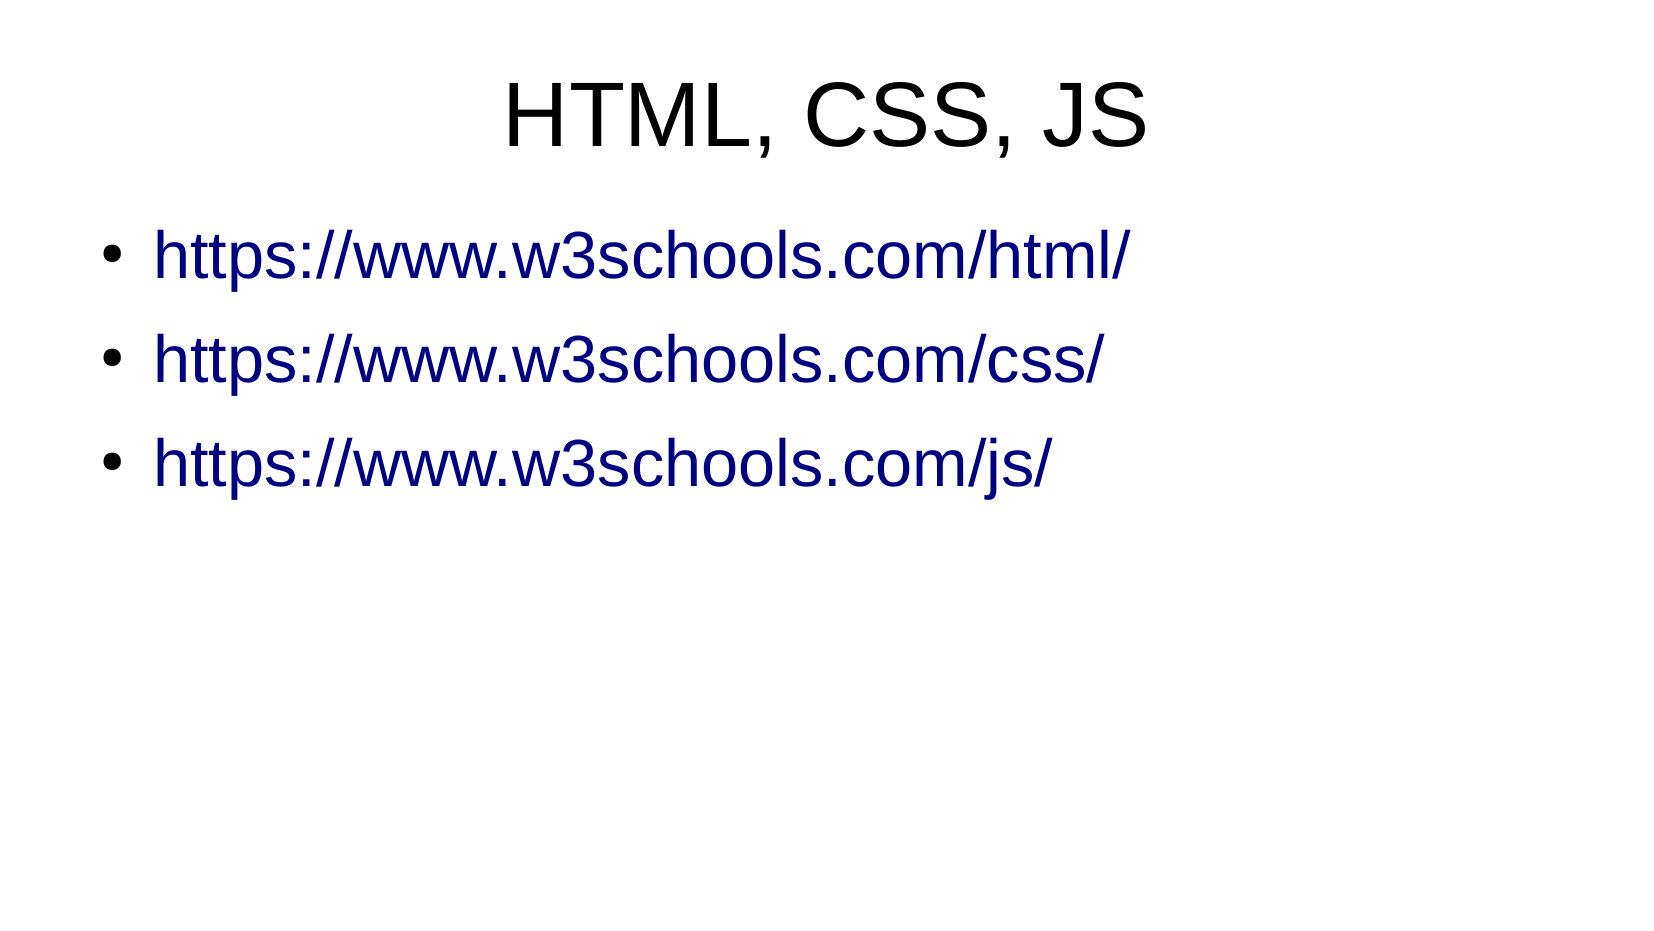

# HTML, CSS, JS
https://www.w3schools.com/html/
https://www.w3schools.com/css/
https://www.w3schools.com/js/